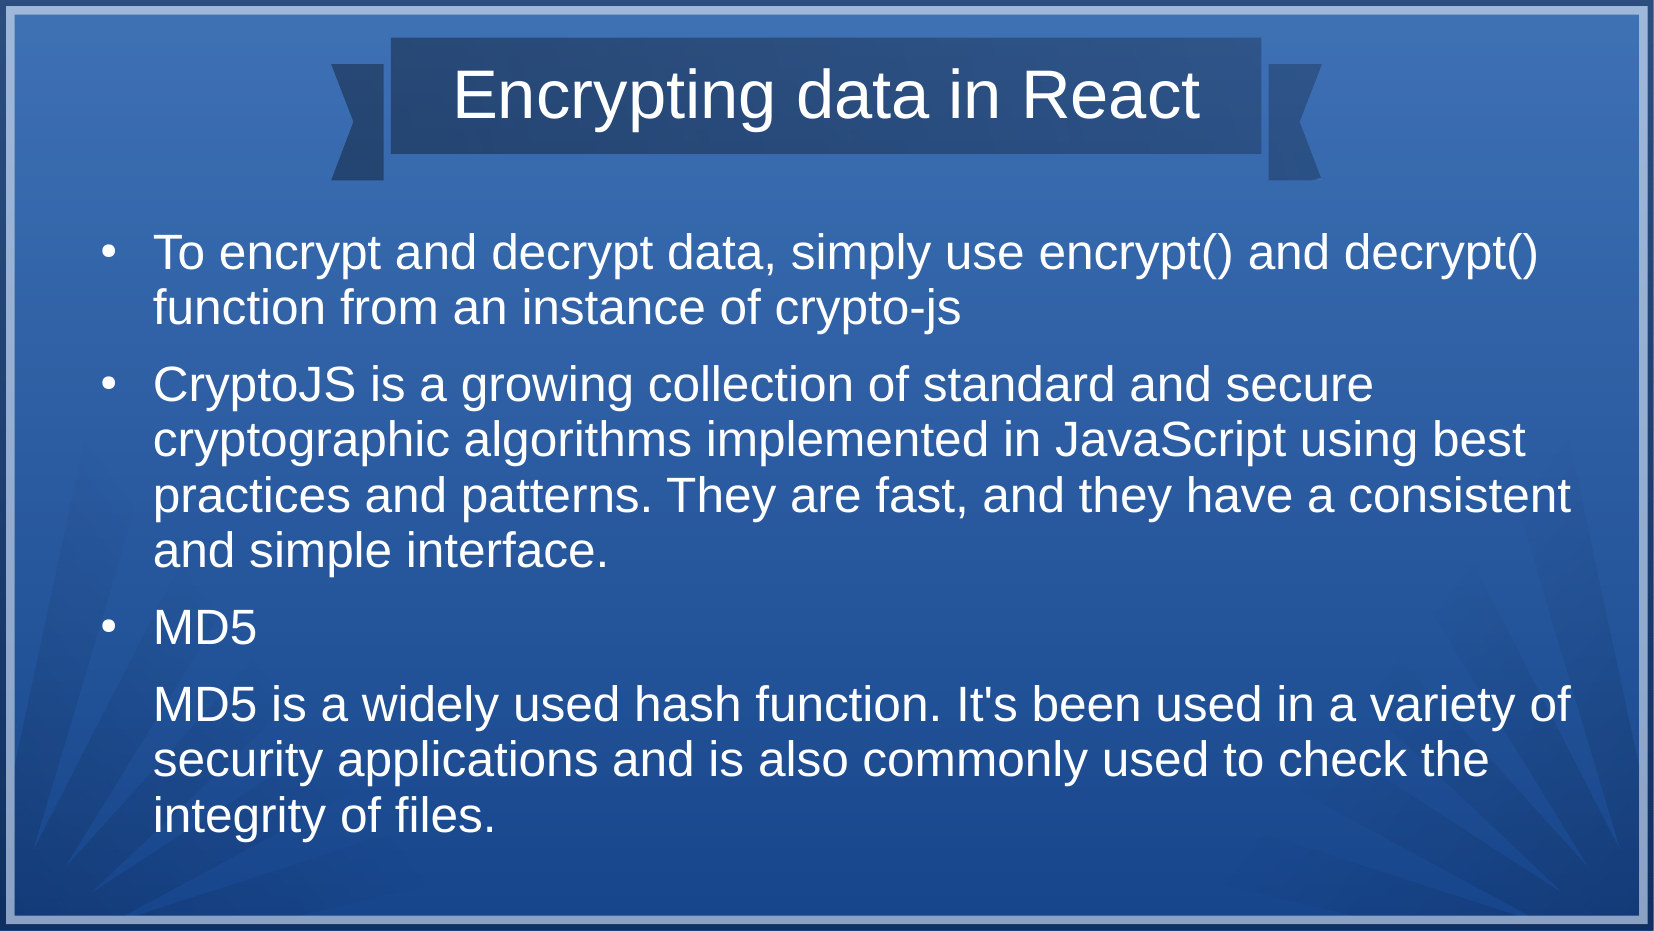

# Encrypting data in React
To encrypt and decrypt data, simply use encrypt() and decrypt() function from an instance of crypto-js
CryptoJS is a growing collection of standard and secure cryptographic algorithms implemented in JavaScript using best practices and patterns. They are fast, and they have a consistent and simple interface.
MD5
MD5 is a widely used hash function. It's been used in a variety of security applications and is also commonly used to check the integrity of files.